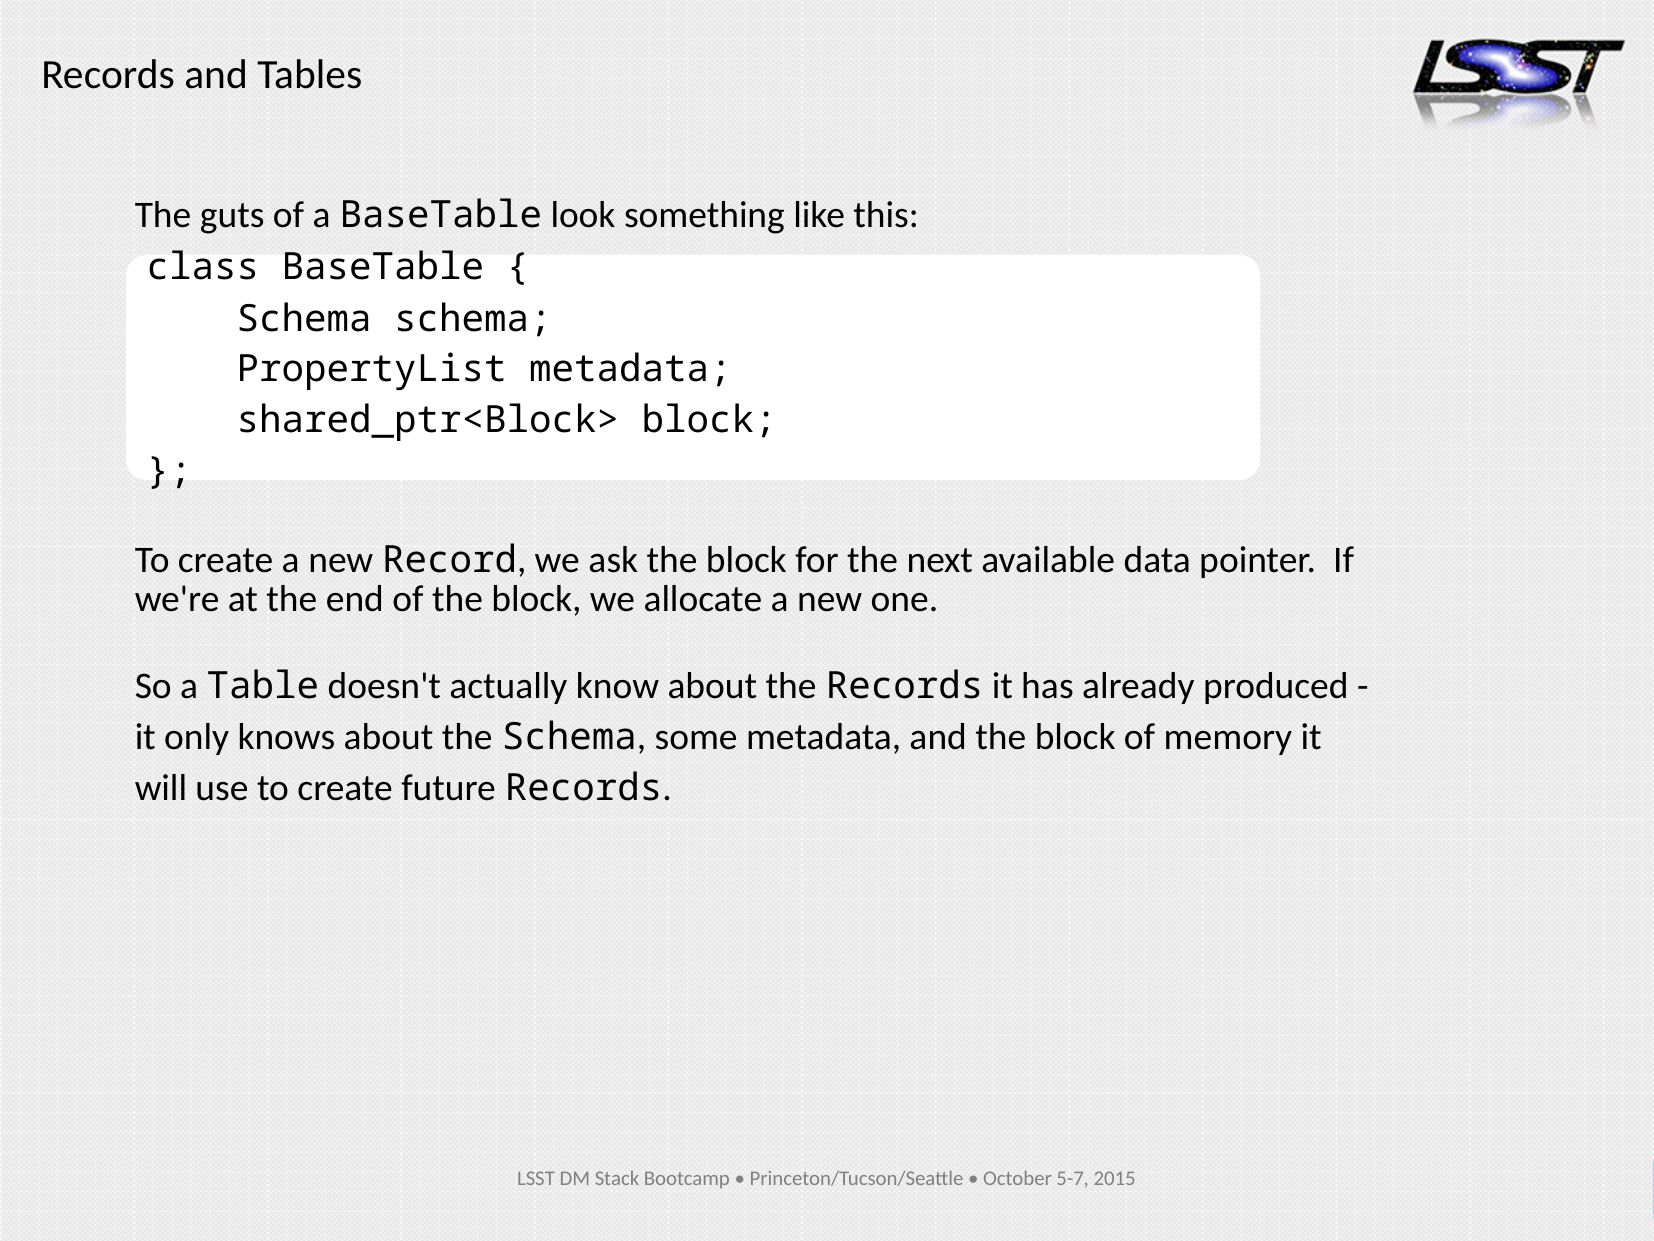

# Records and Tables
The guts of a BaseTable look something like this:
class BaseTable {
 Schema schema;
 PropertyList metadata;
 shared_ptr<Block> block;
};
To create a new Record, we ask the block for the next available data pointer. If we're at the end of the block, we allocate a new one.
So a Table doesn't actually know about the Records it has already produced - it only knows about the Schema, some metadata, and the block of memory it will use to create future Records.